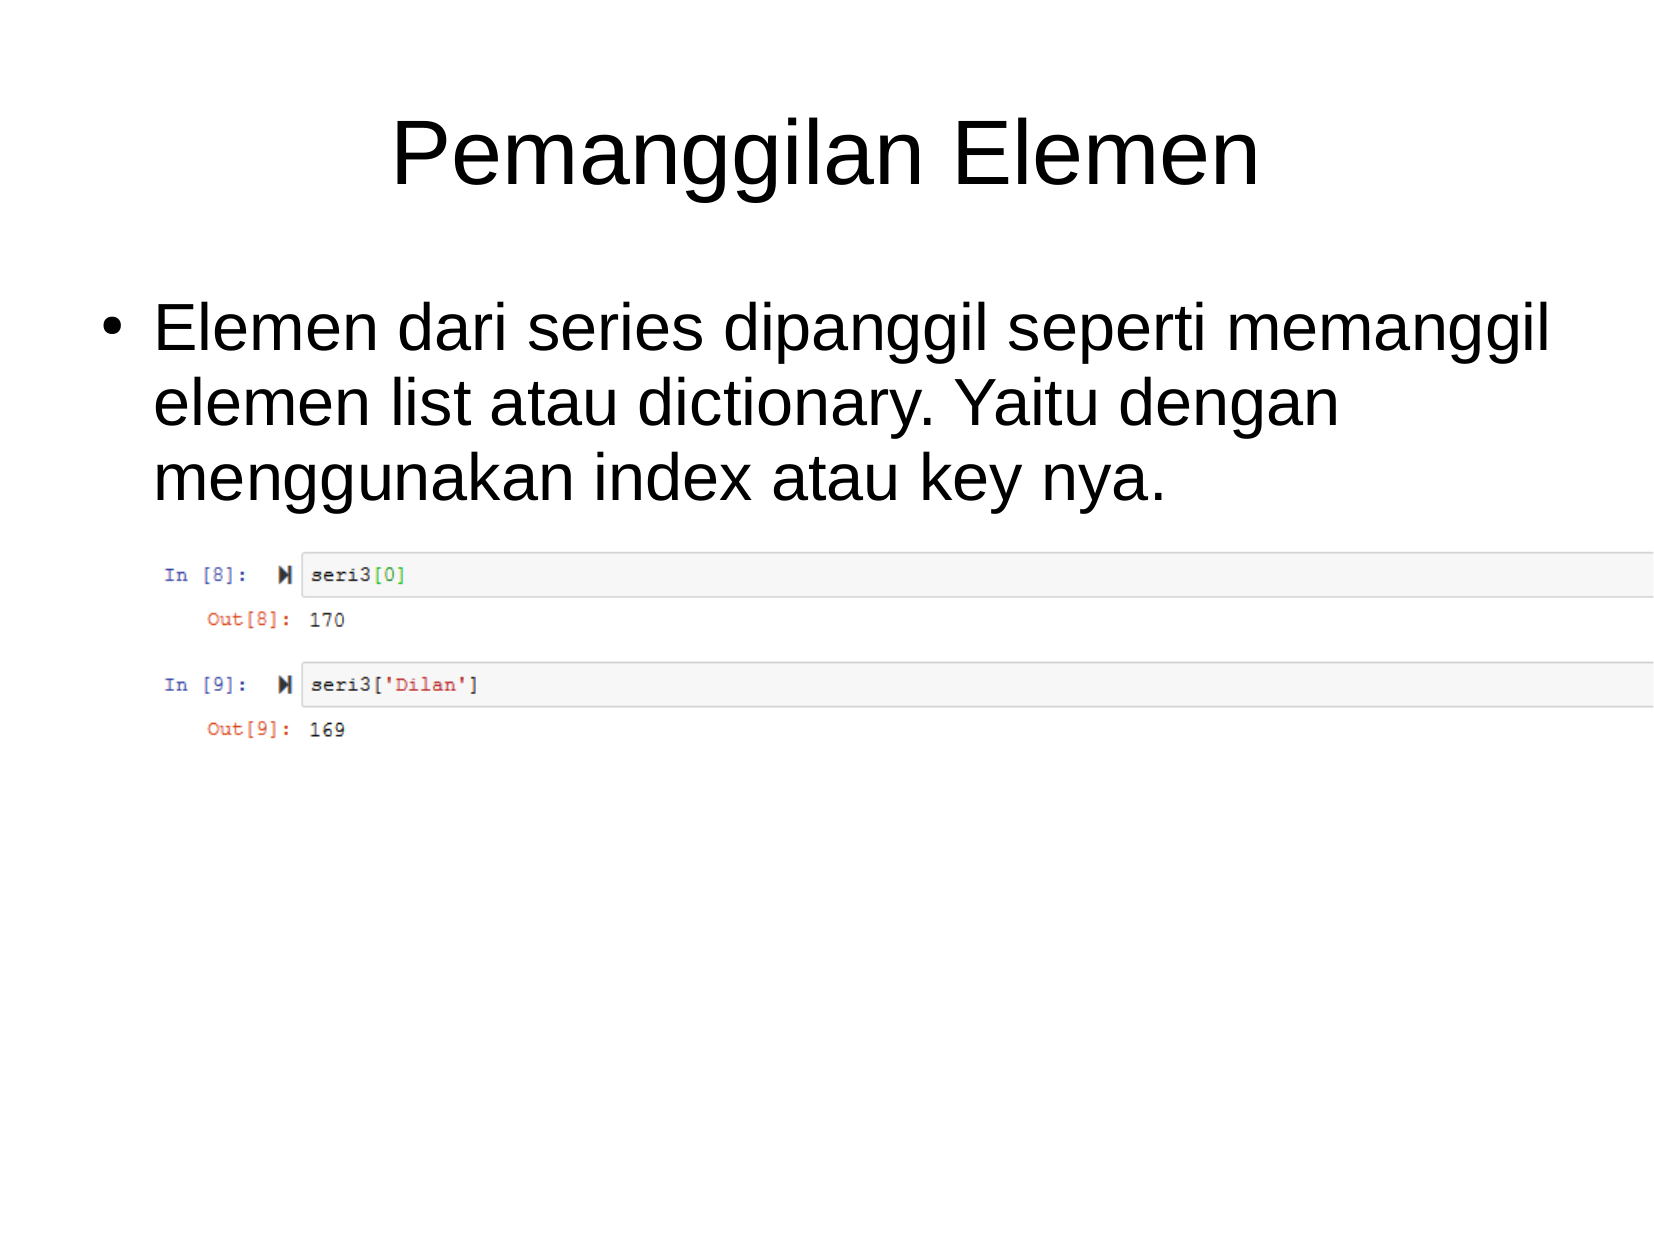

# Pemanggilan Elemen
Elemen dari series dipanggil seperti memanggil elemen list atau dictionary. Yaitu dengan menggunakan index atau key nya.